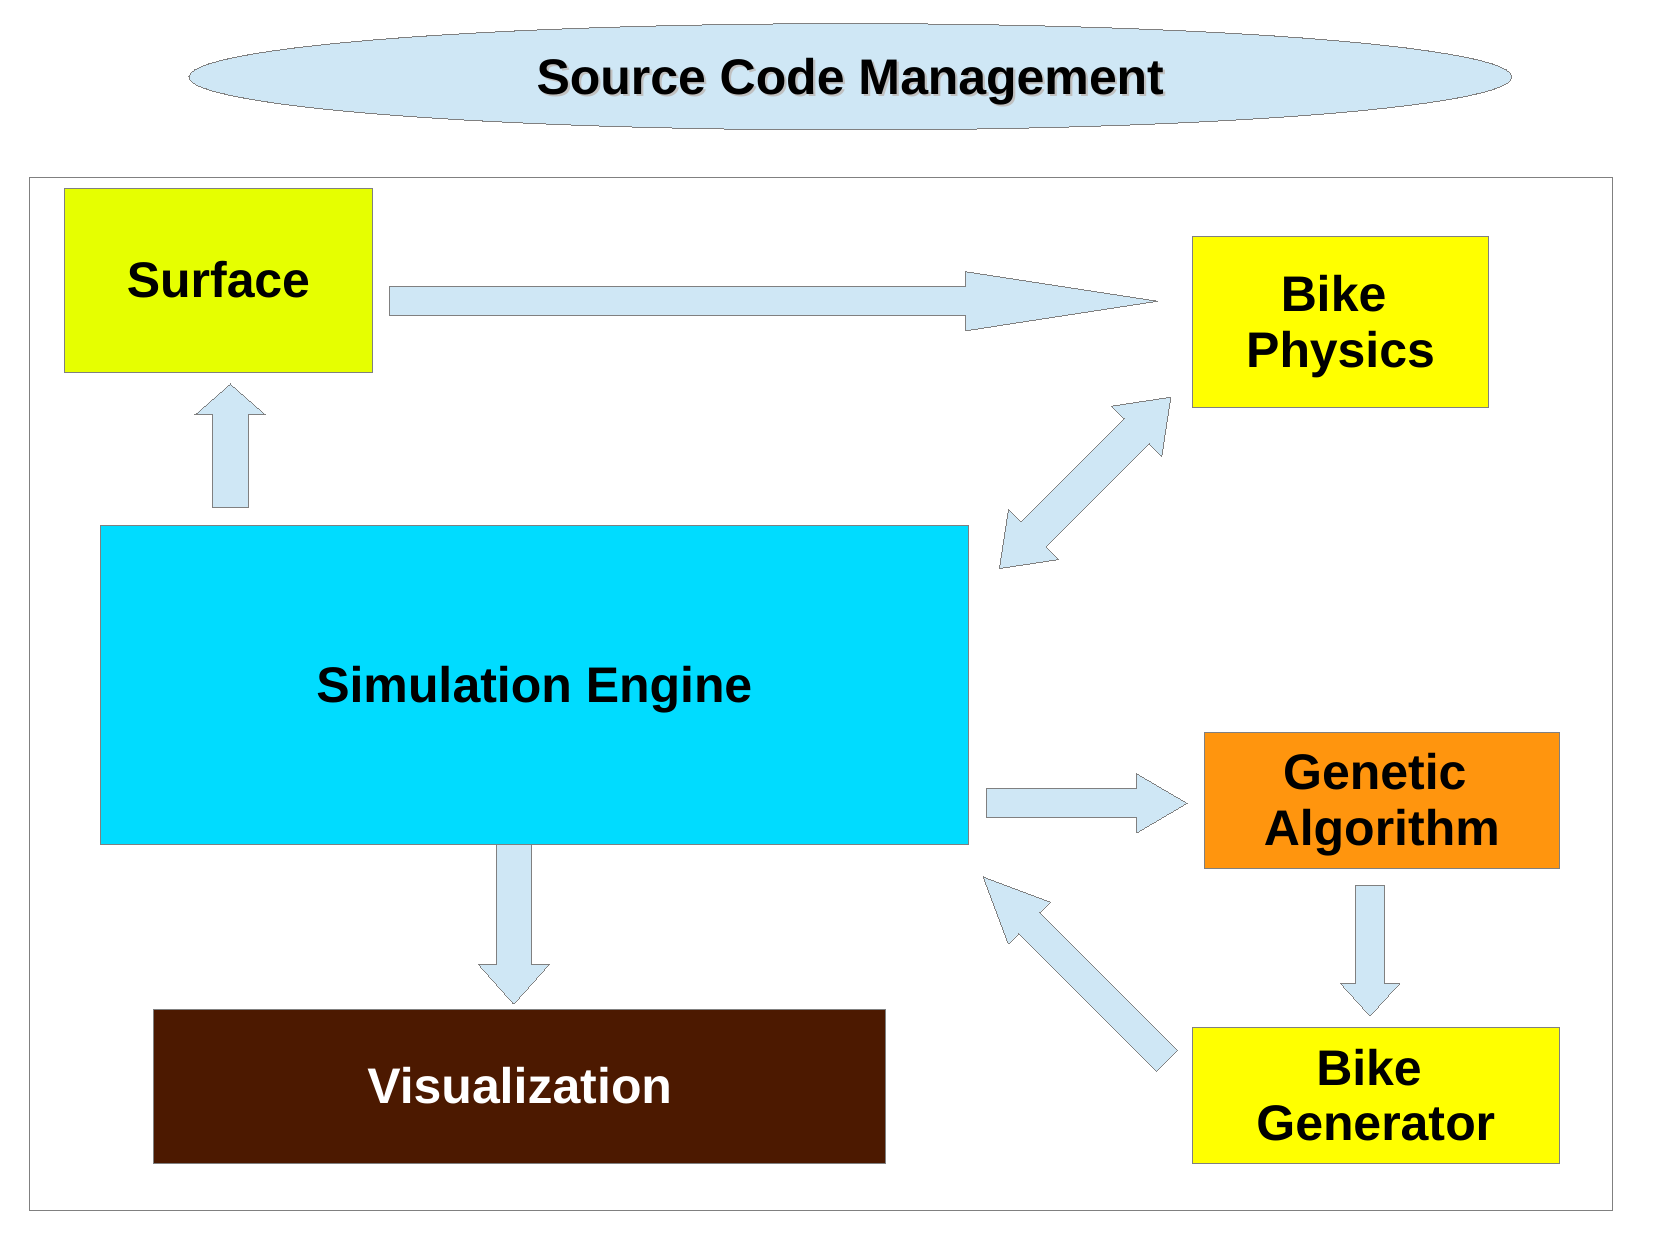

Source Code Management
Surface
Bike
Physics
Simulation Engine
Genetic
Algorithm
Visualization
Bike
Generator